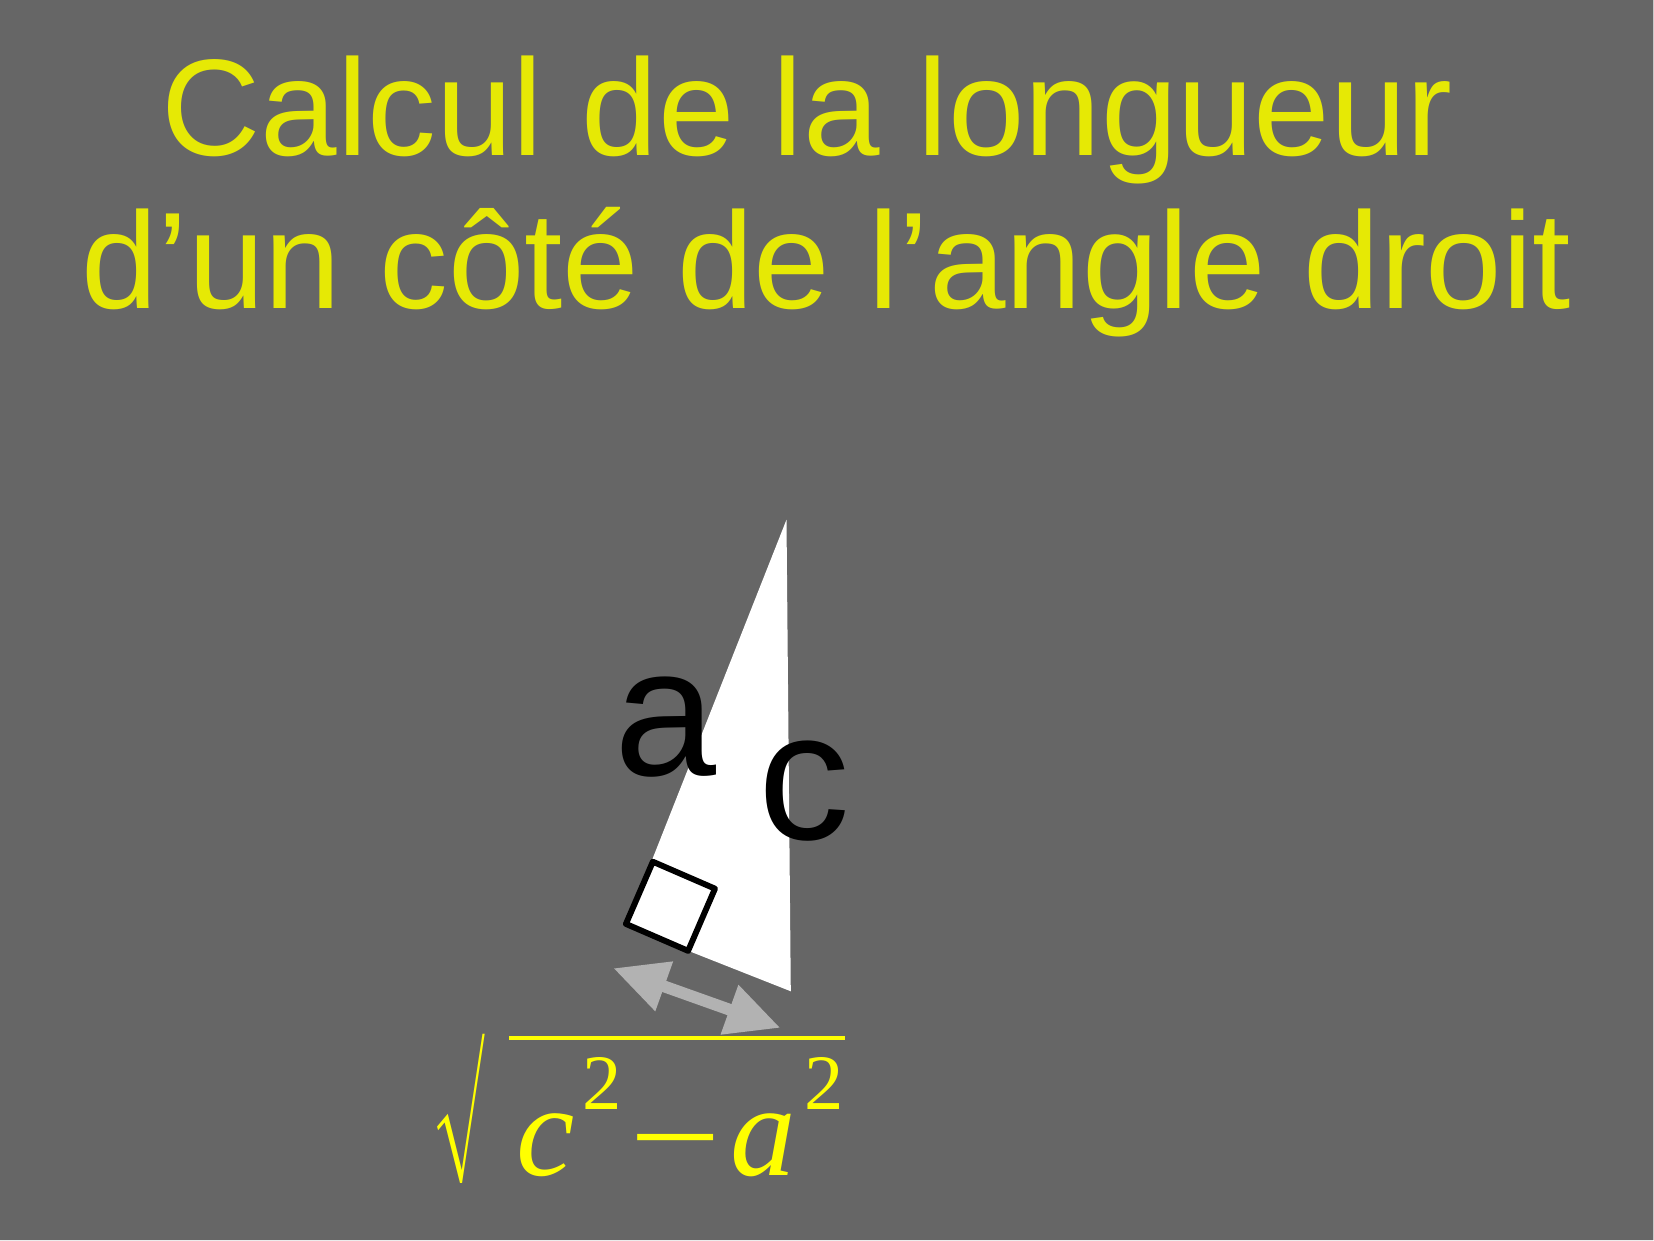

# Calcul de la longueur  d’un côté de l’angle droit
a
c